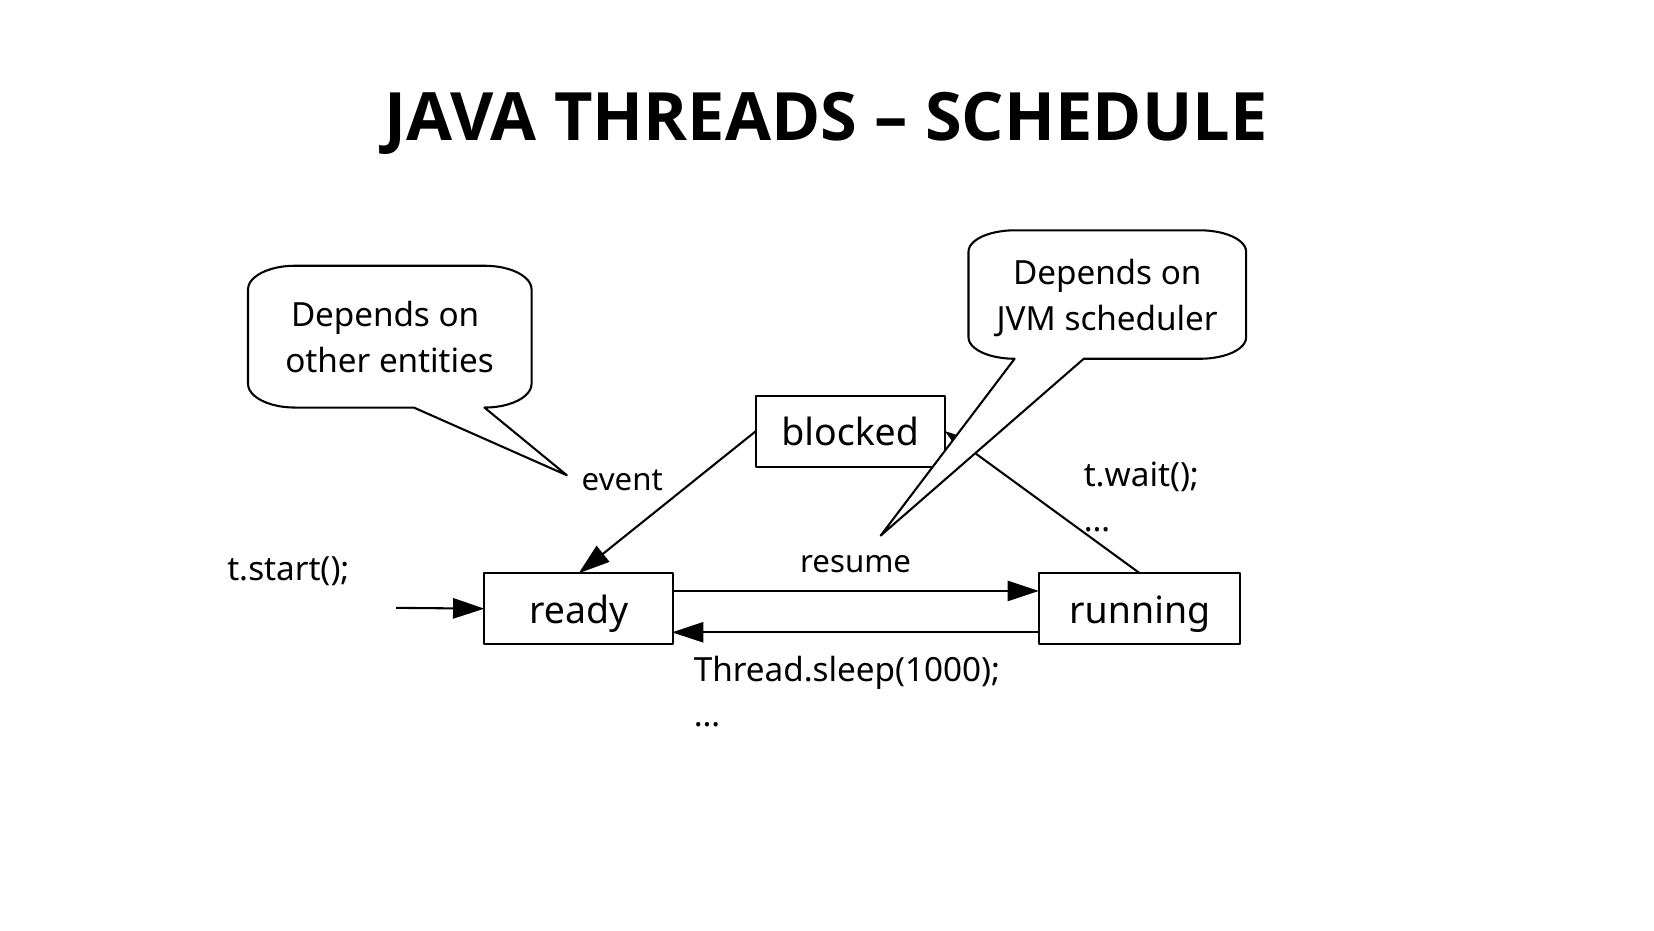

# JAVA THREADS – SCHEDULE
Depends on
JVM scheduler
Depends on
other entities
blocked
t.wait();
…
event
resume
t.start();
ready
running
Thread.sleep(1000);
…